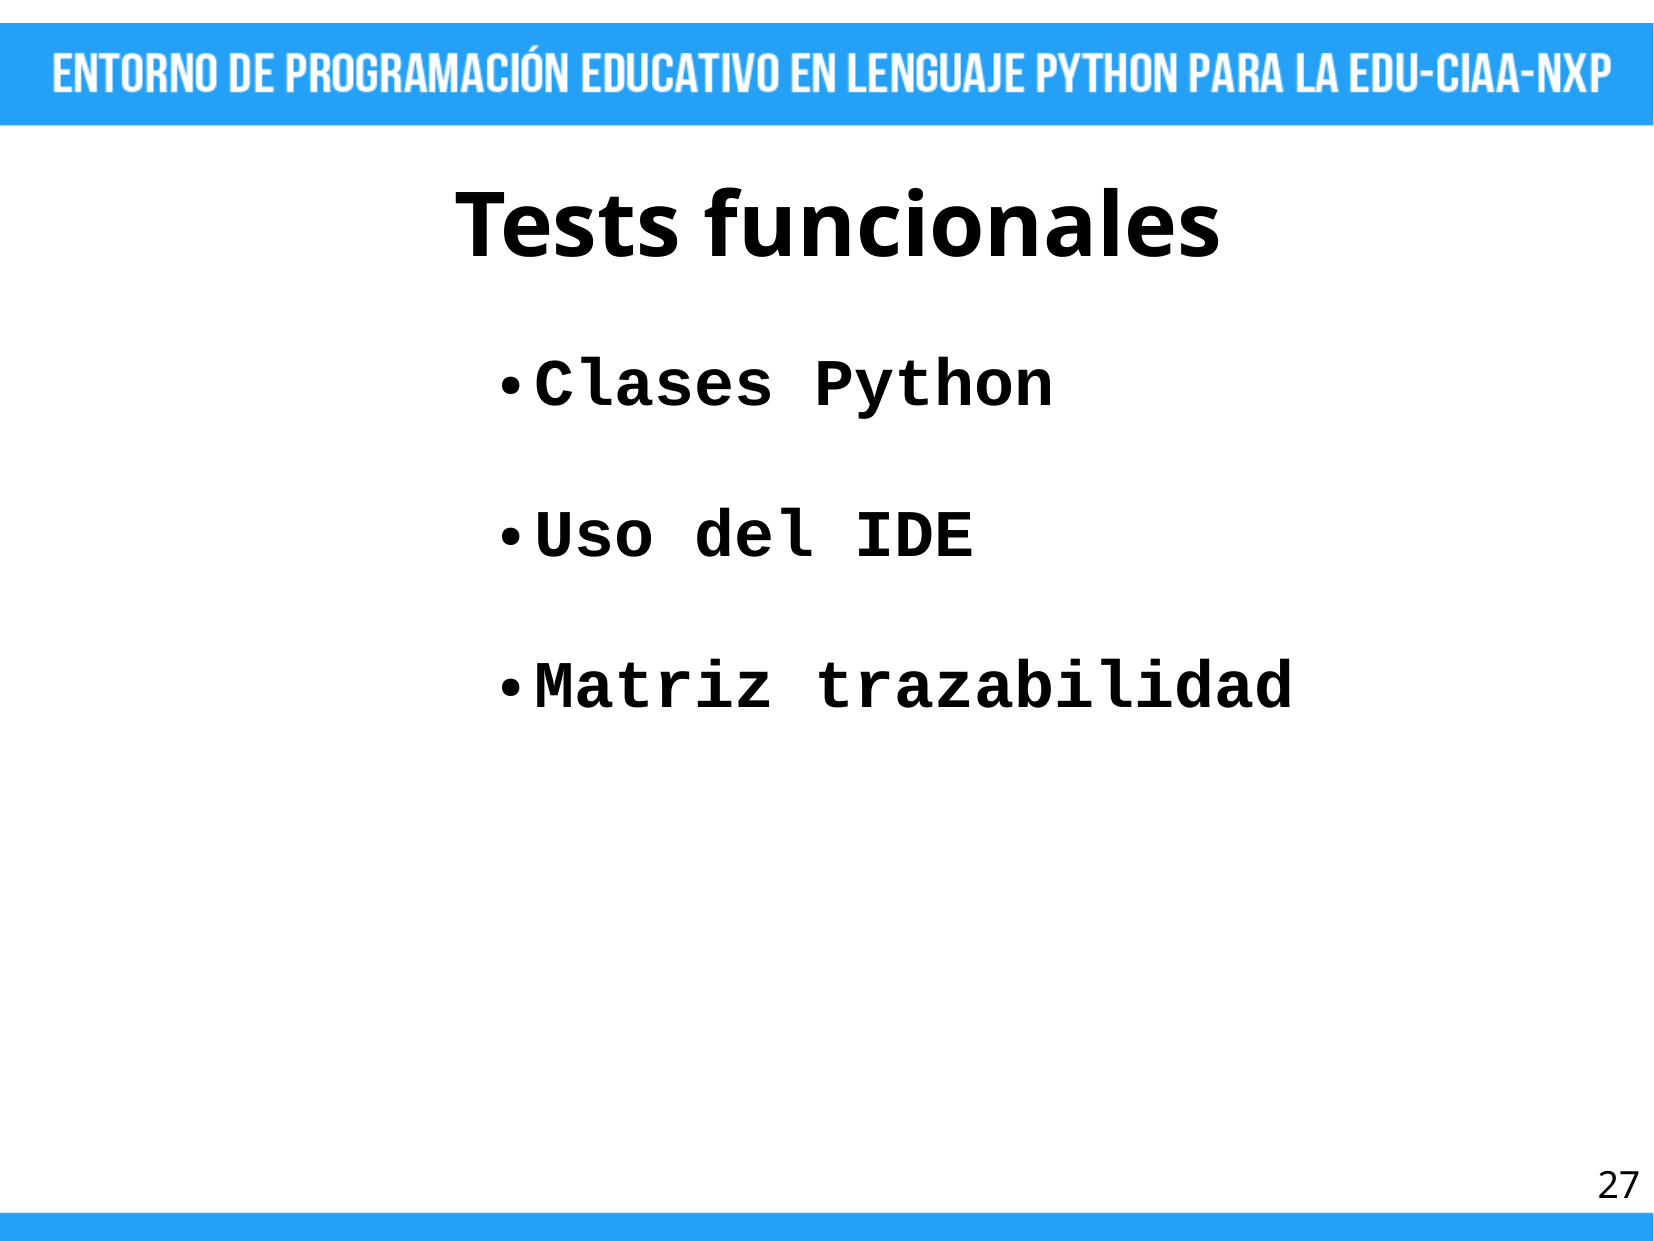

# Tests funcionales
Clases Python
Uso del IDE
Matriz trazabilidad
27